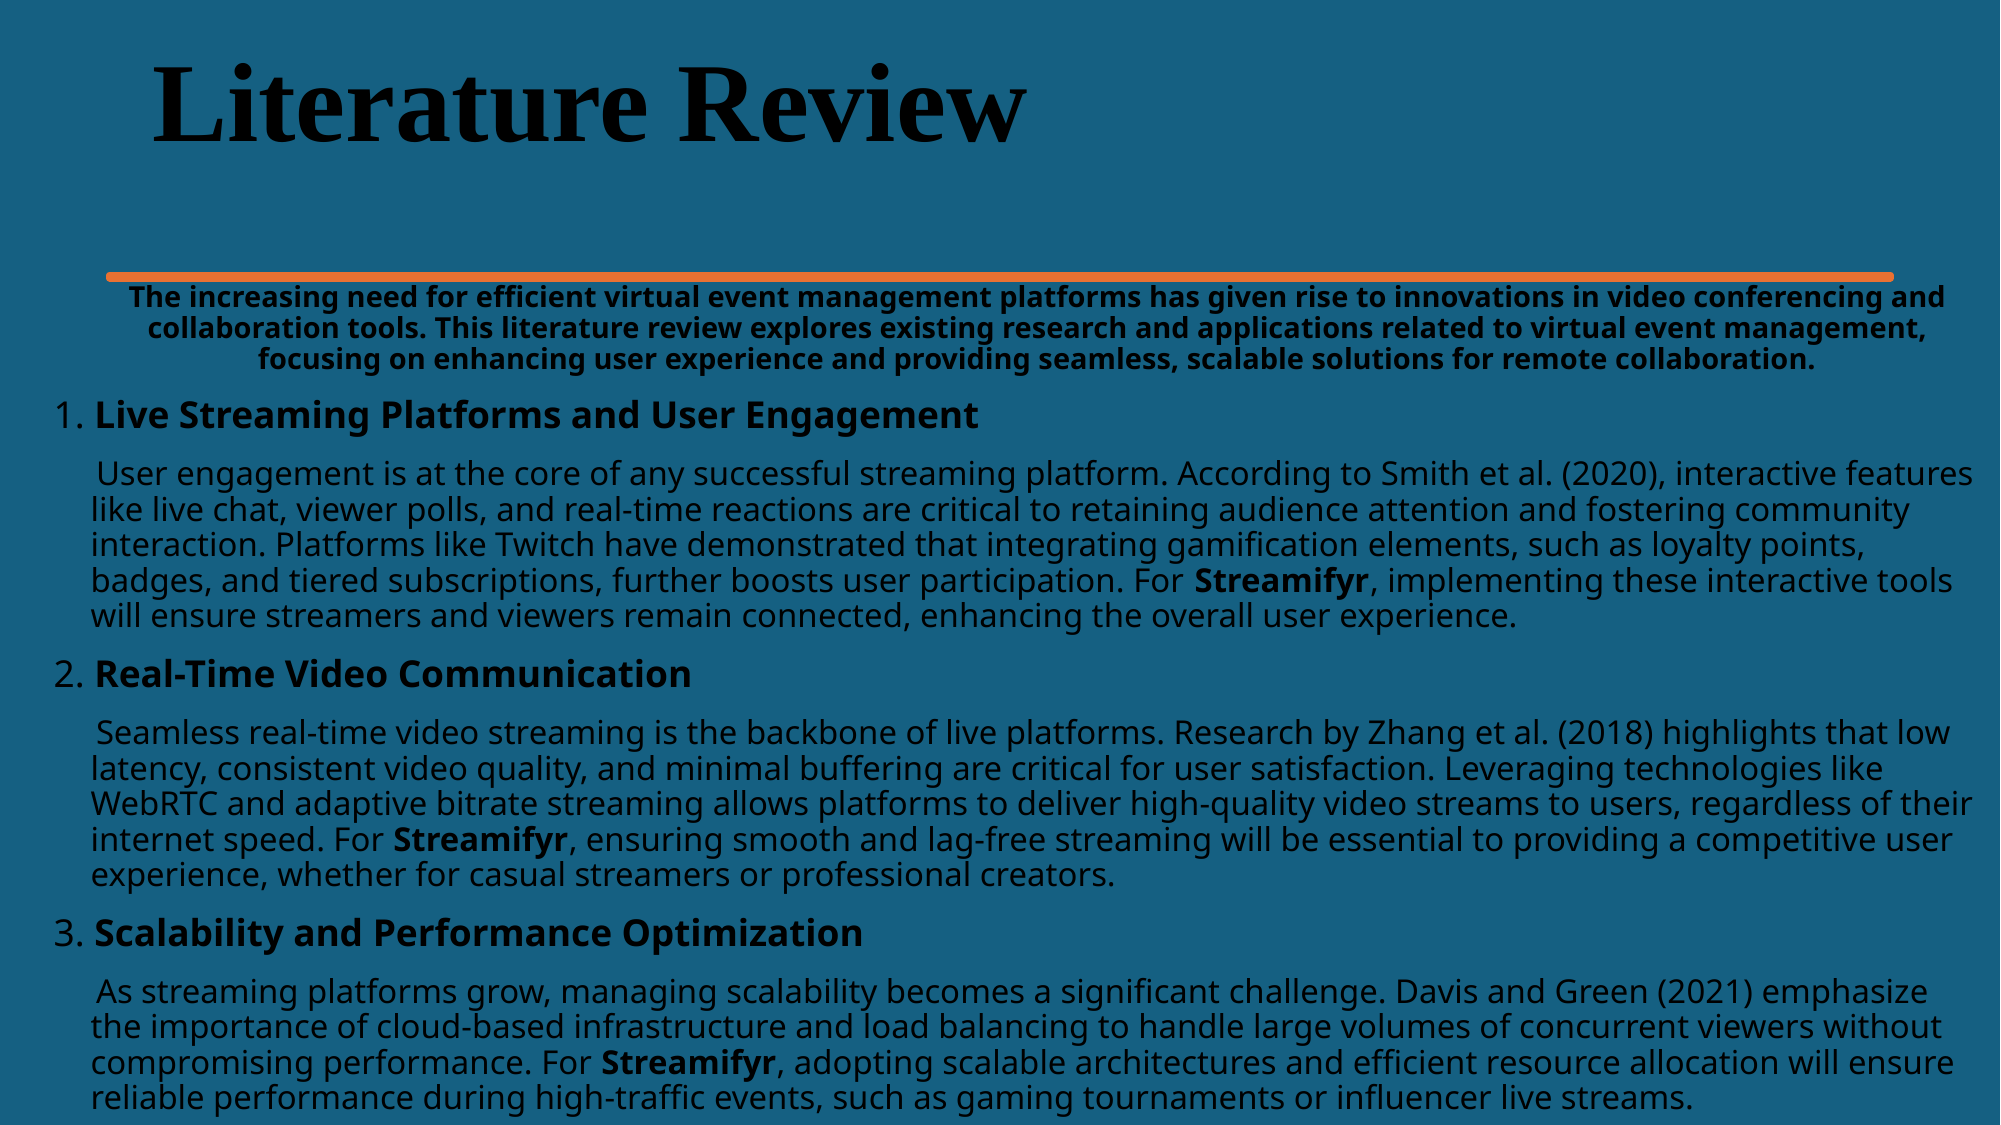

# Literature Review
 The increasing need for efficient virtual event management platforms has given rise to innovations in video conferencing and collaboration tools. This literature review explores existing research and applications related to virtual event management, focusing on enhancing user experience and providing seamless, scalable solutions for remote collaboration.
1. Live Streaming Platforms and User Engagement
 User engagement is at the core of any successful streaming platform. According to Smith et al. (2020), interactive features like live chat, viewer polls, and real-time reactions are critical to retaining audience attention and fostering community interaction. Platforms like Twitch have demonstrated that integrating gamification elements, such as loyalty points, badges, and tiered subscriptions, further boosts user participation. For Streamifyr, implementing these interactive tools will ensure streamers and viewers remain connected, enhancing the overall user experience.
2. Real-Time Video Communication
 Seamless real-time video streaming is the backbone of live platforms. Research by Zhang et al. (2018) highlights that low latency, consistent video quality, and minimal buffering are critical for user satisfaction. Leveraging technologies like WebRTC and adaptive bitrate streaming allows platforms to deliver high-quality video streams to users, regardless of their internet speed. For Streamifyr, ensuring smooth and lag-free streaming will be essential to providing a competitive user experience, whether for casual streamers or professional creators.
3. Scalability and Performance Optimization
 As streaming platforms grow, managing scalability becomes a significant challenge. Davis and Green (2021) emphasize the importance of cloud-based infrastructure and load balancing to handle large volumes of concurrent viewers without compromising performance. For Streamifyr, adopting scalable architectures and efficient resource allocation will ensure reliable performance during high-traffic events, such as gaming tournaments or influencer live streams.